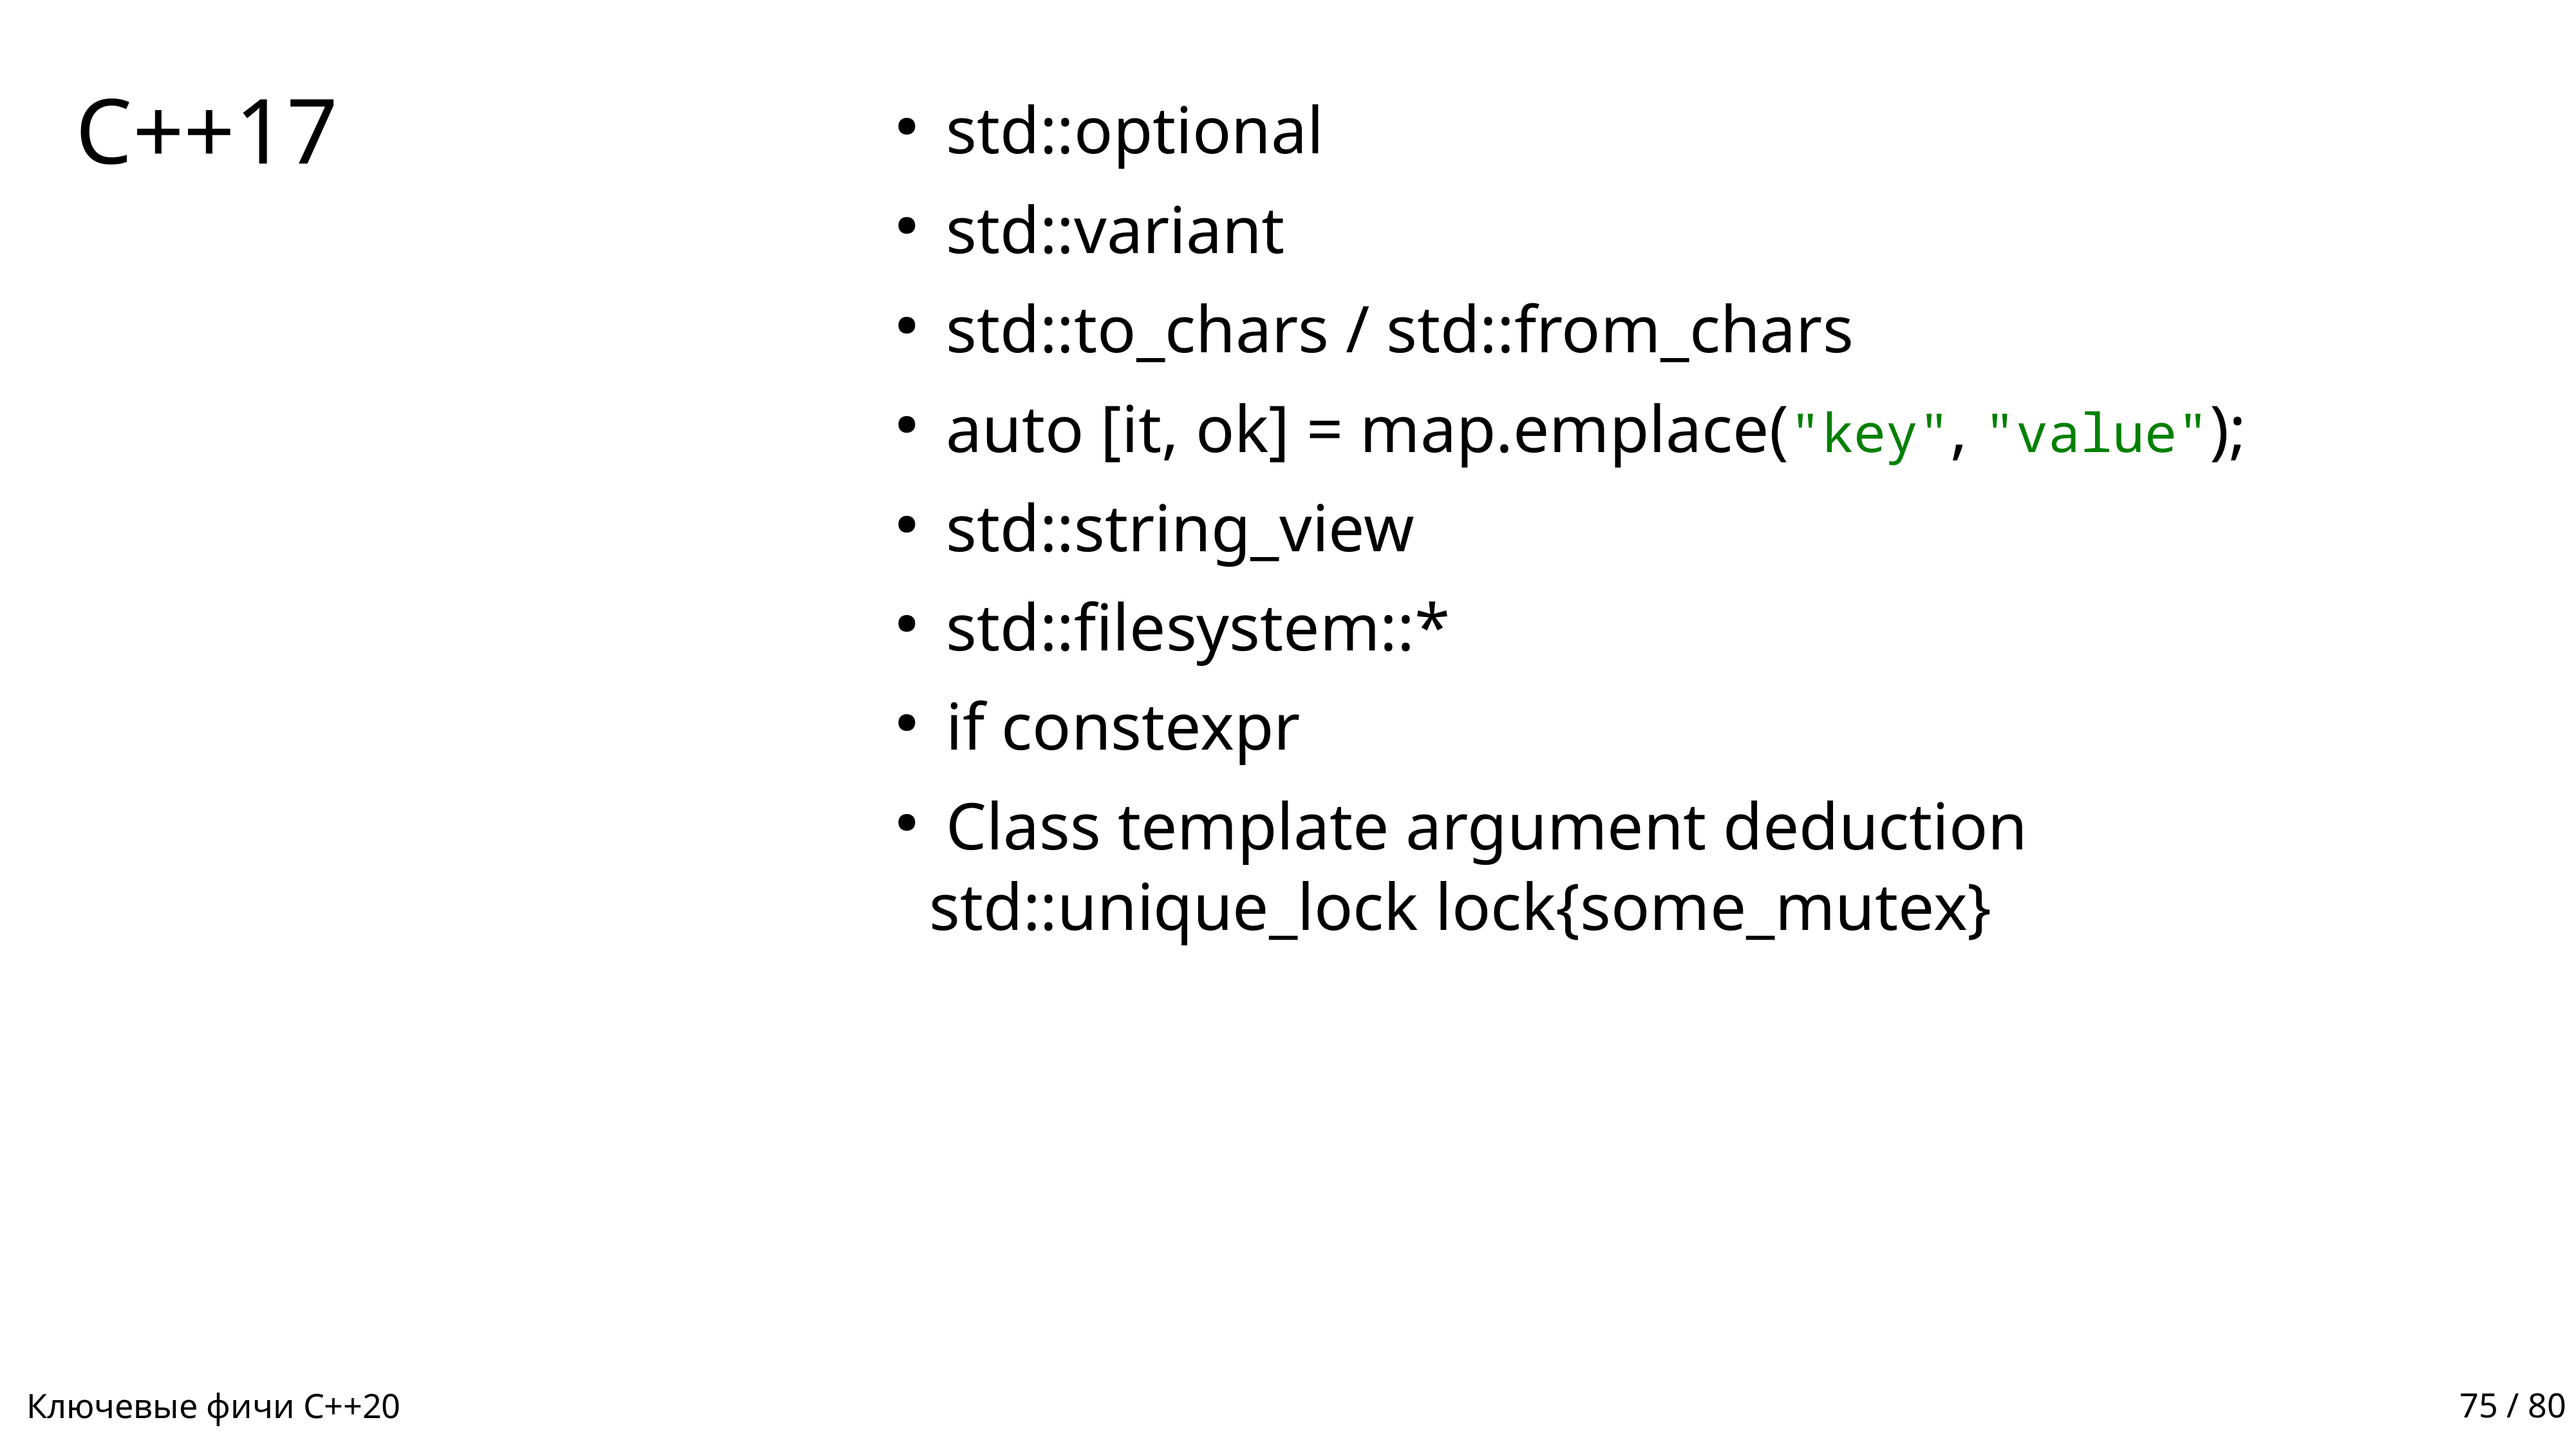

# С++17
 std::optional
 std::variant
 std::to_chars / std::from_chars
 auto [it, ok] = map.emplace("key", "value");
 std::string_view
 std::filesystem::*
 if constexpr
 Class template argument deduction std::unique_lock lock{some_mutex}
Ключевые фичи С++20